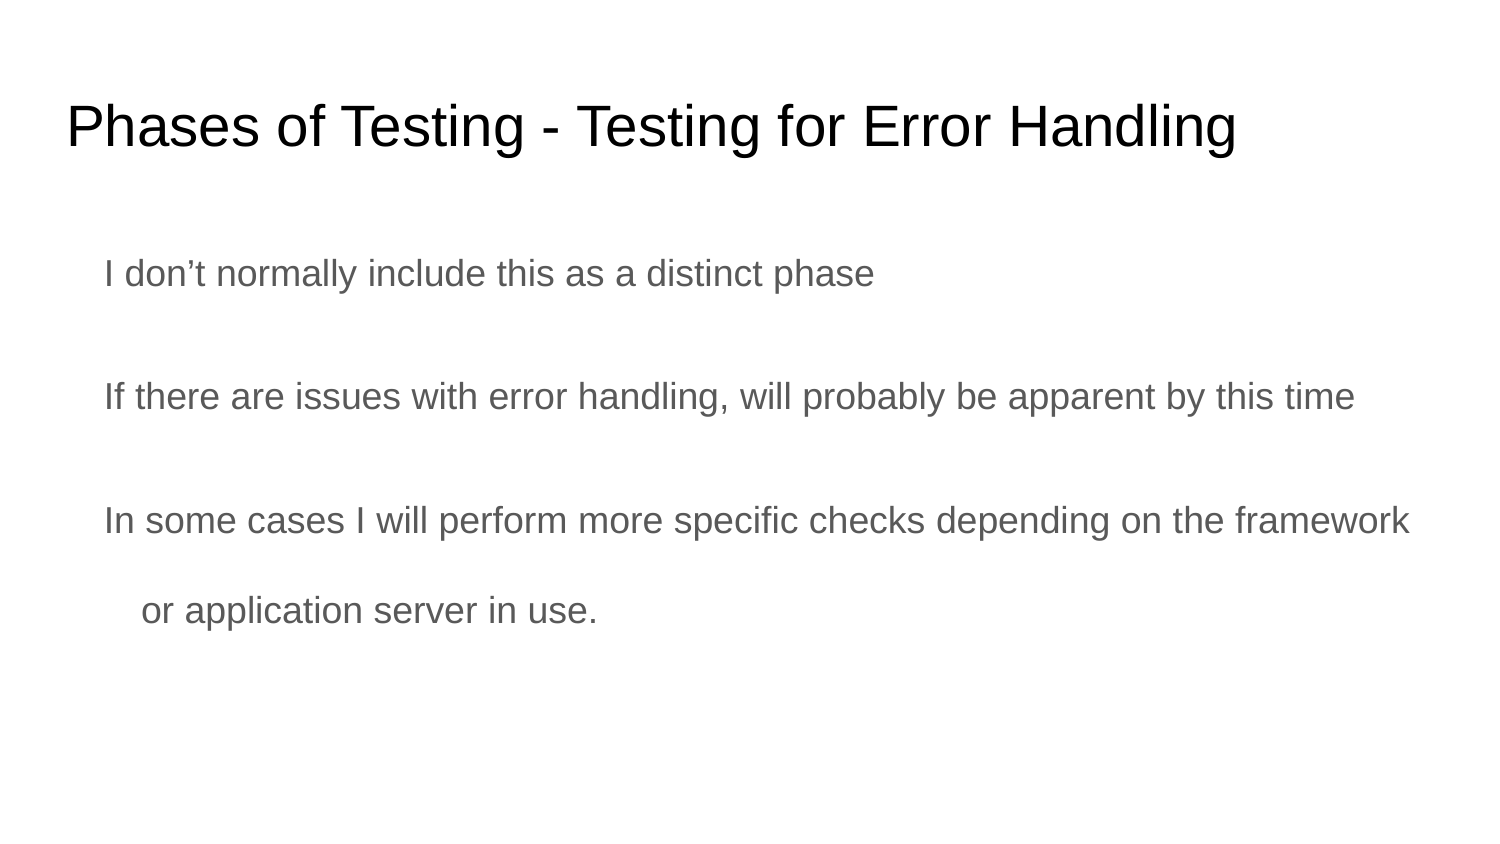

# Phases of Testing - Testing for Error Handling
I don’t normally include this as a distinct phase
If there are issues with error handling, will probably be apparent by this time
In some cases I will perform more specific checks depending on the framework or application server in use.